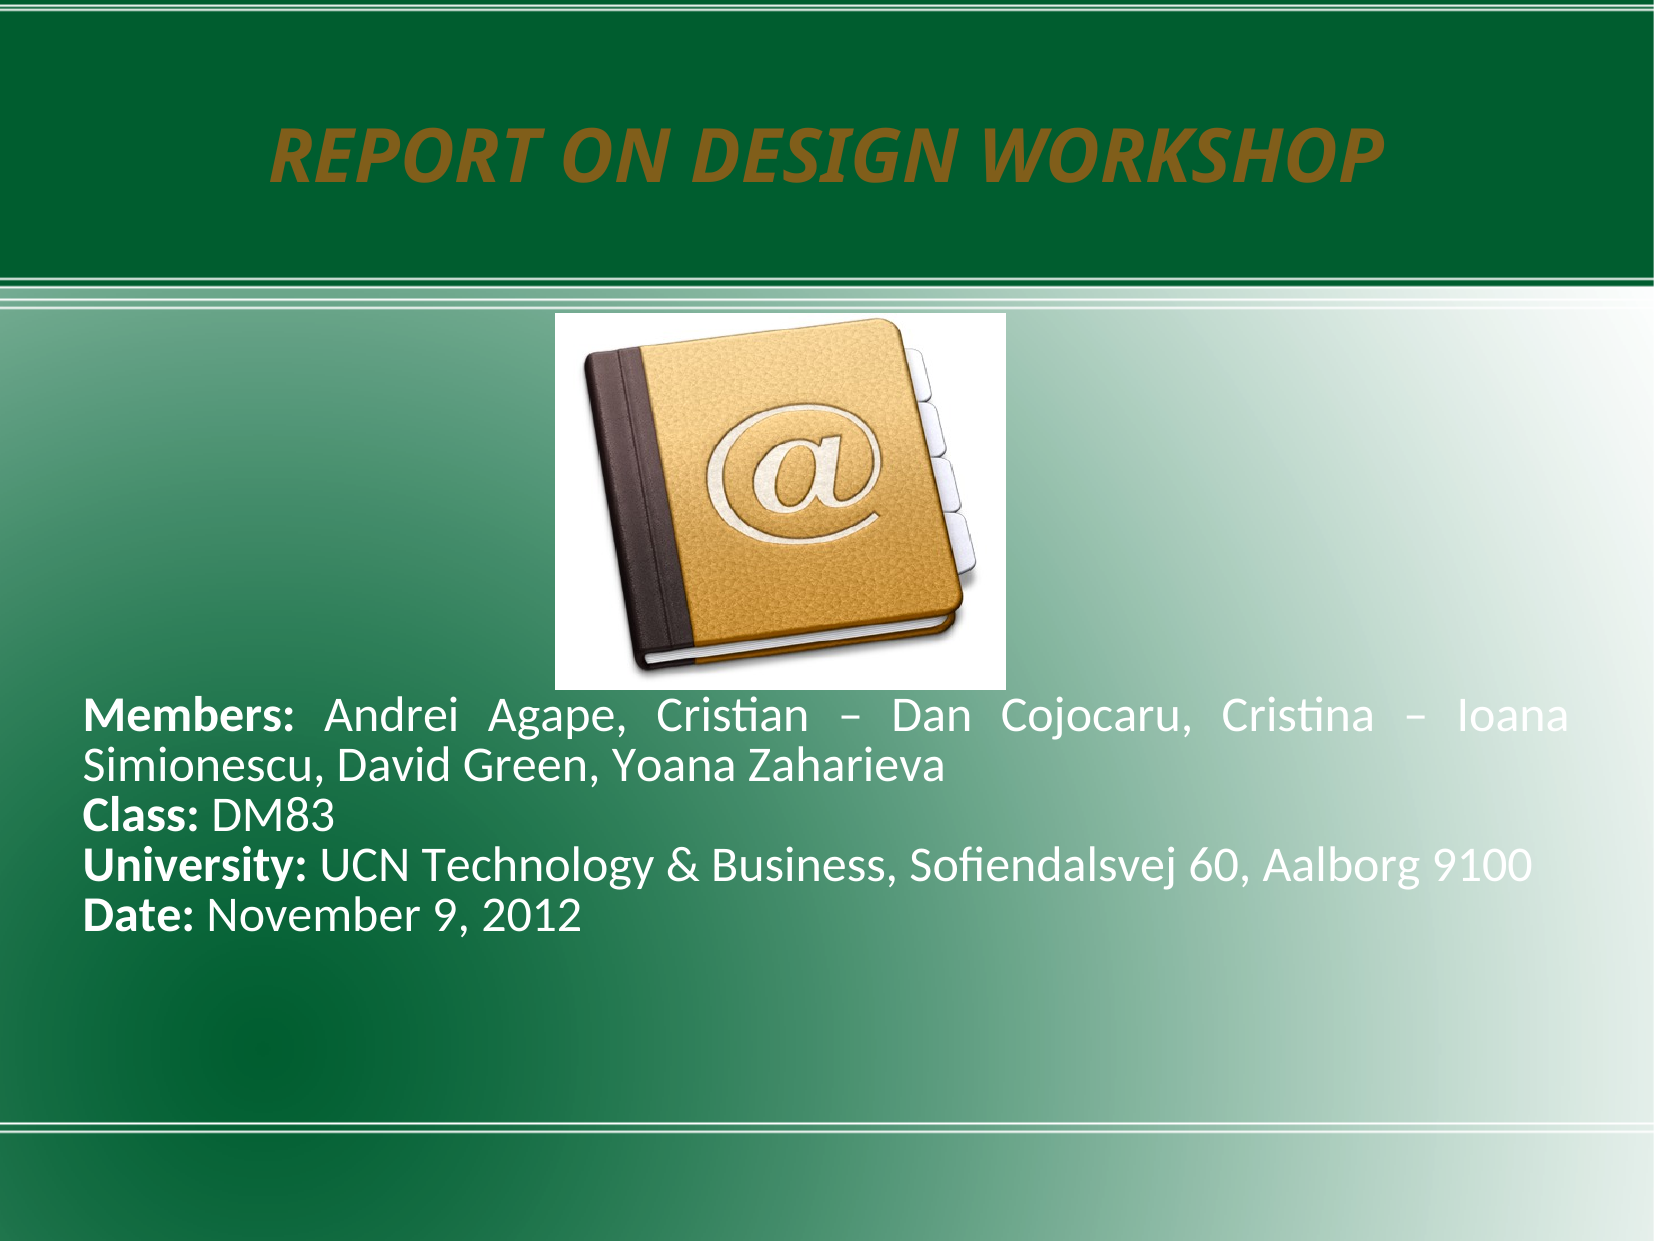

# REPORT ON DESIGN WORKSHOP
Members: Andrei Agape, Cristian – Dan Cojocaru, Cristina – Ioana Simionescu, David Green, Yoana Zaharieva
Class: DM83
University: UCN Technology & Business, Sofiendalsvej 60, Aalborg 9100
Date: November 9, 2012